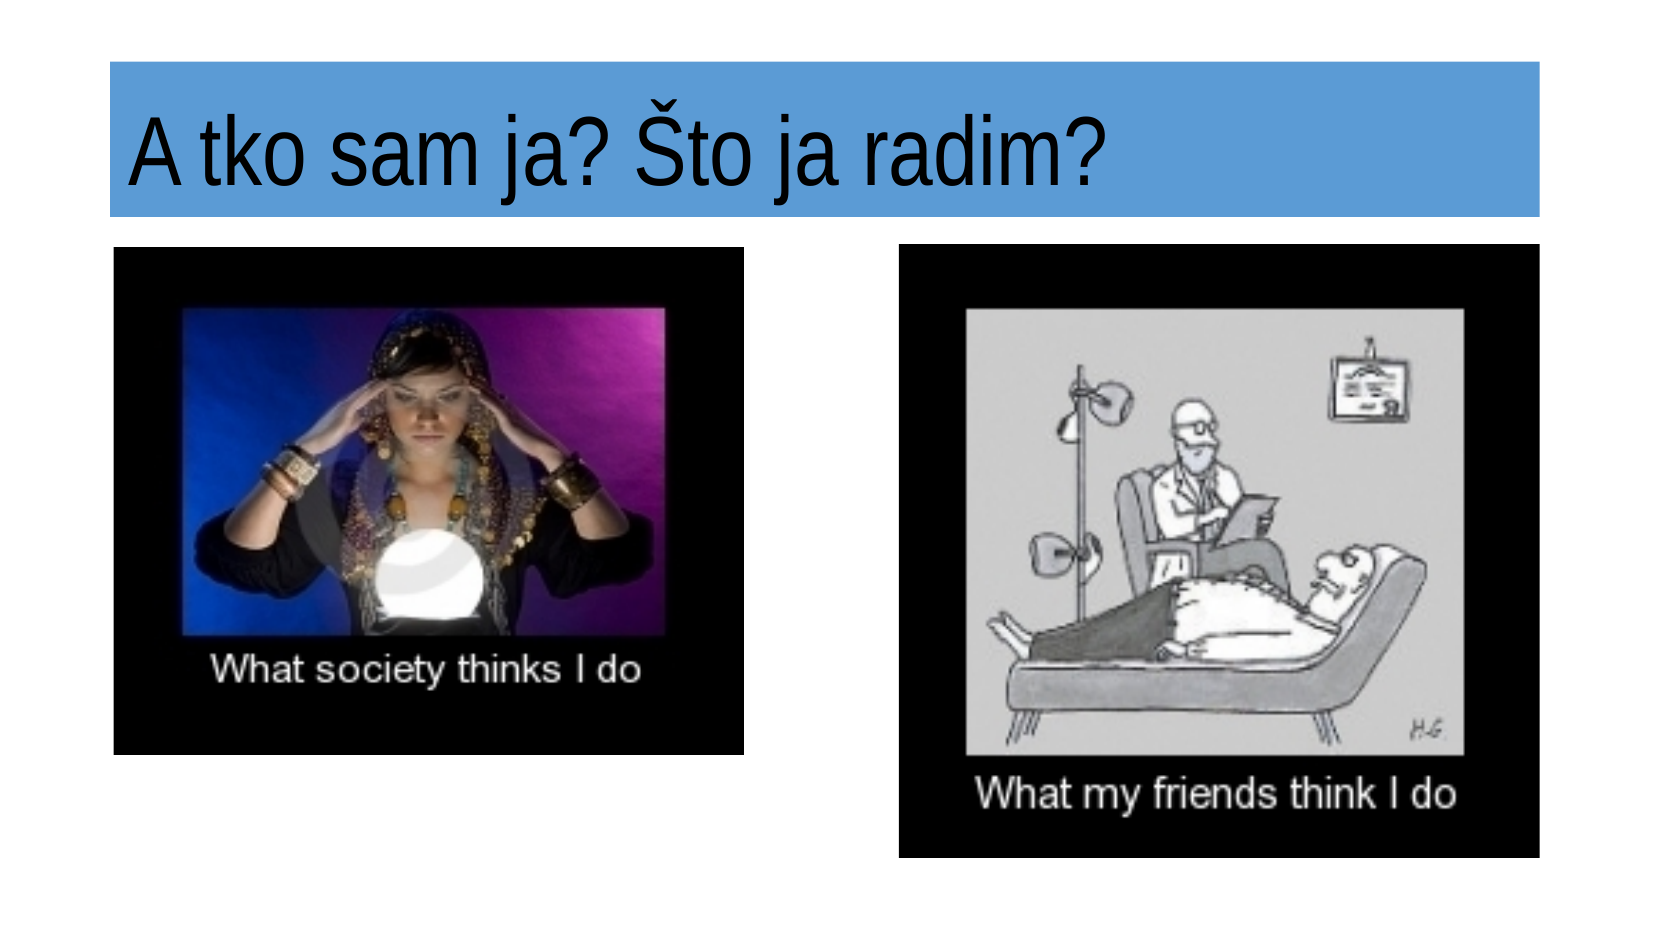

# A tko sam ja? Što ja radim?